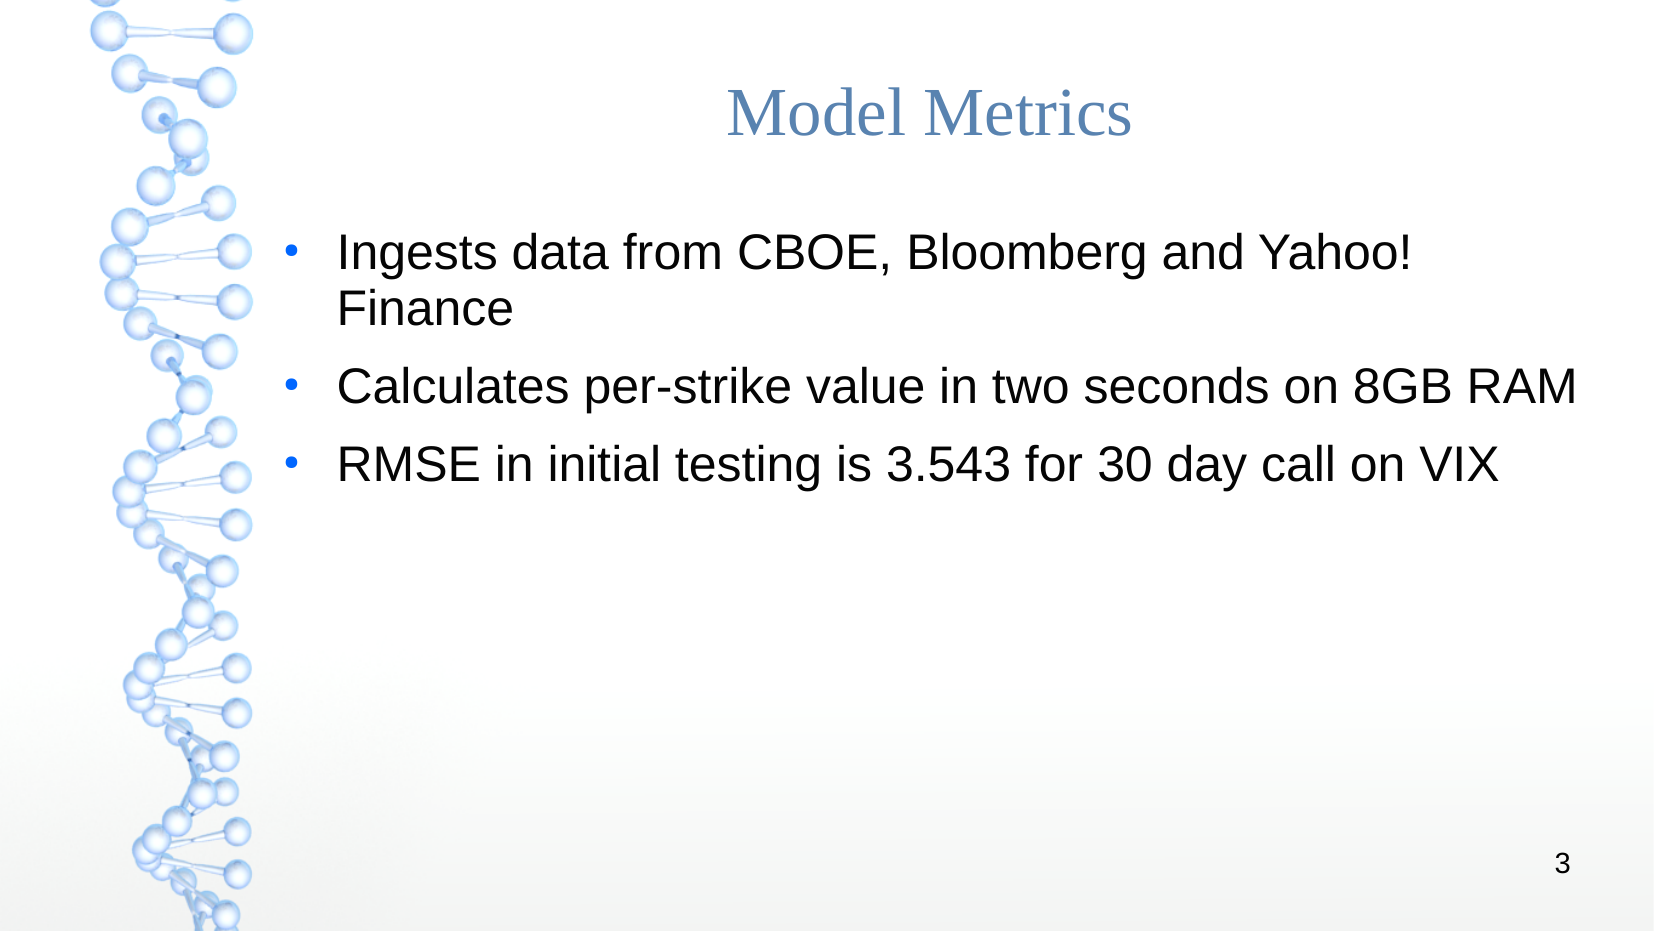

# Model Metrics
Ingests data from CBOE, Bloomberg and Yahoo! Finance
Calculates per-strike value in two seconds on 8GB RAM
RMSE in initial testing is 3.543 for 30 day call on VIX
3